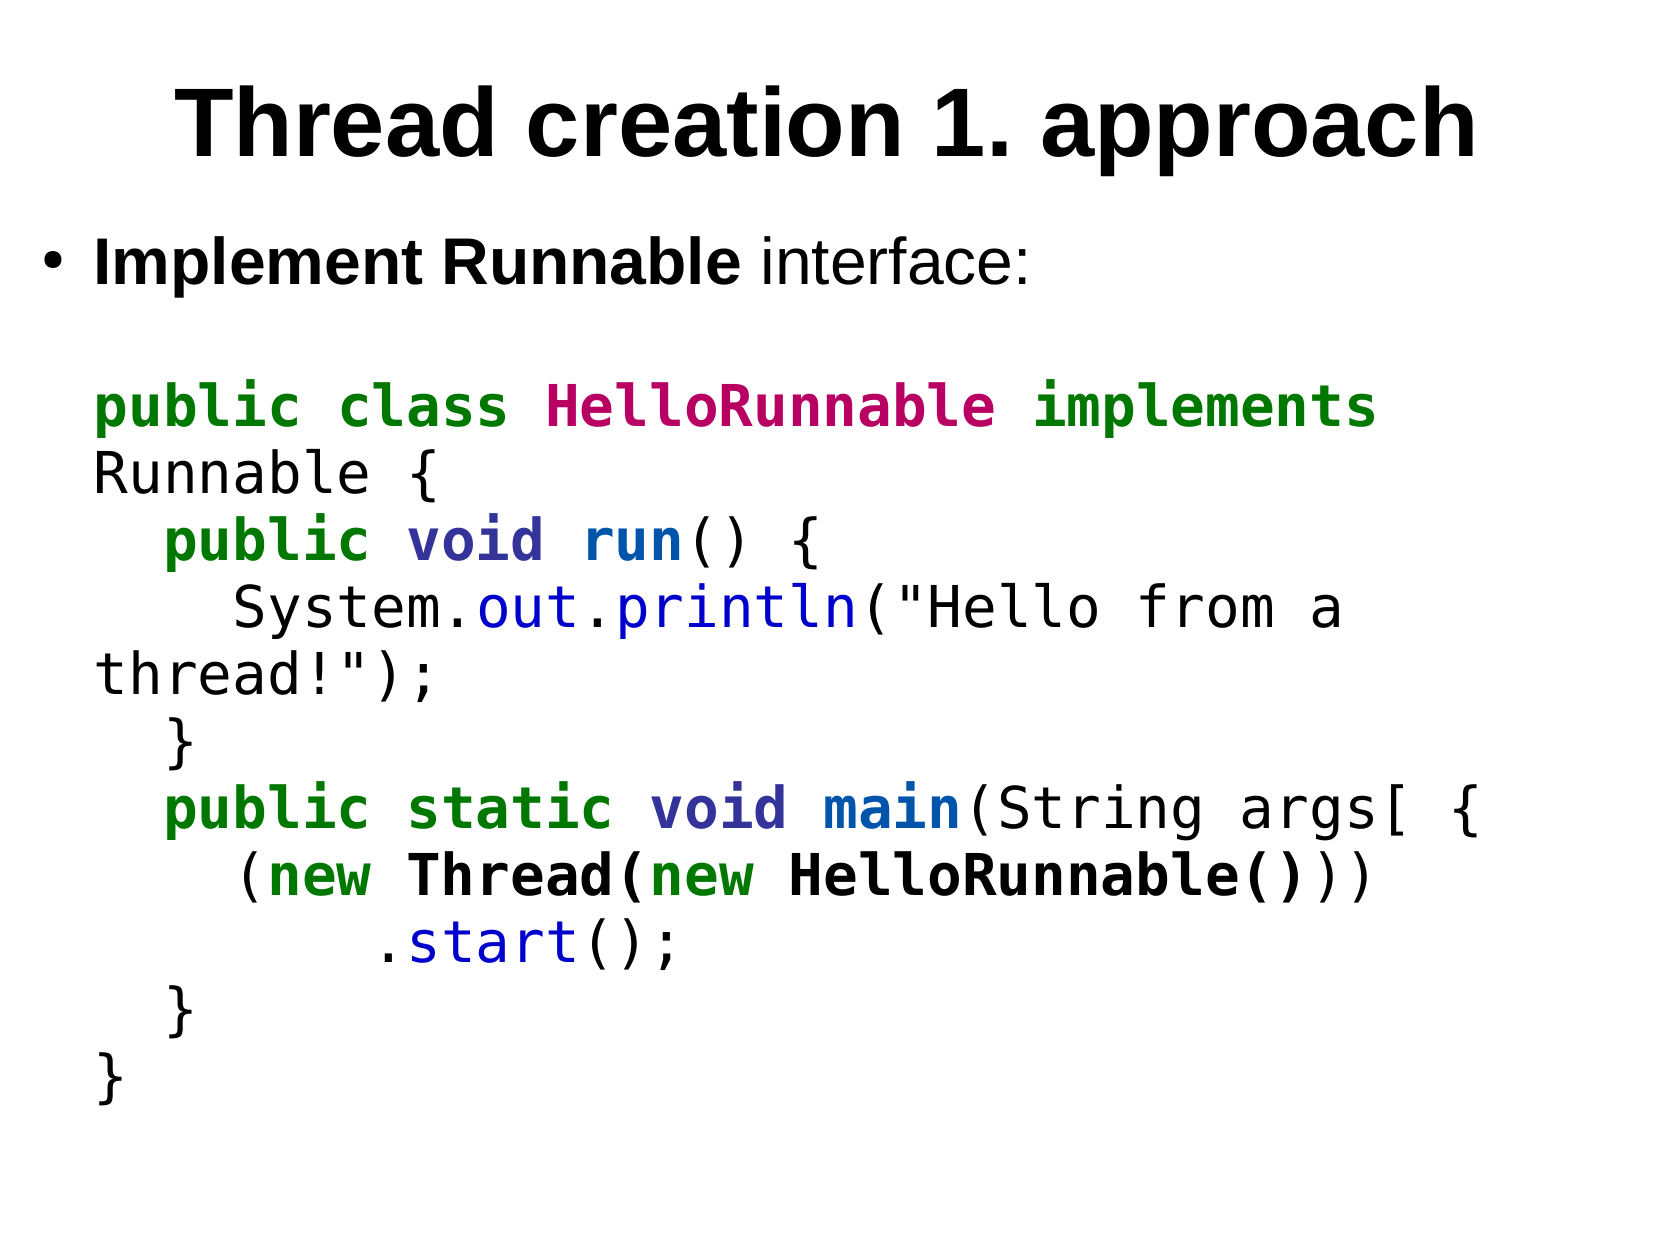

# Thread creation 1. approach
Implement Runnable interface:
public class HelloRunnable implements Runnable {
 public void run() {
 System.out.println("Hello from a thread!");
 }
 public static void main(String args[ {
 (new Thread(new HelloRunnable()))
 .start();
 }
}